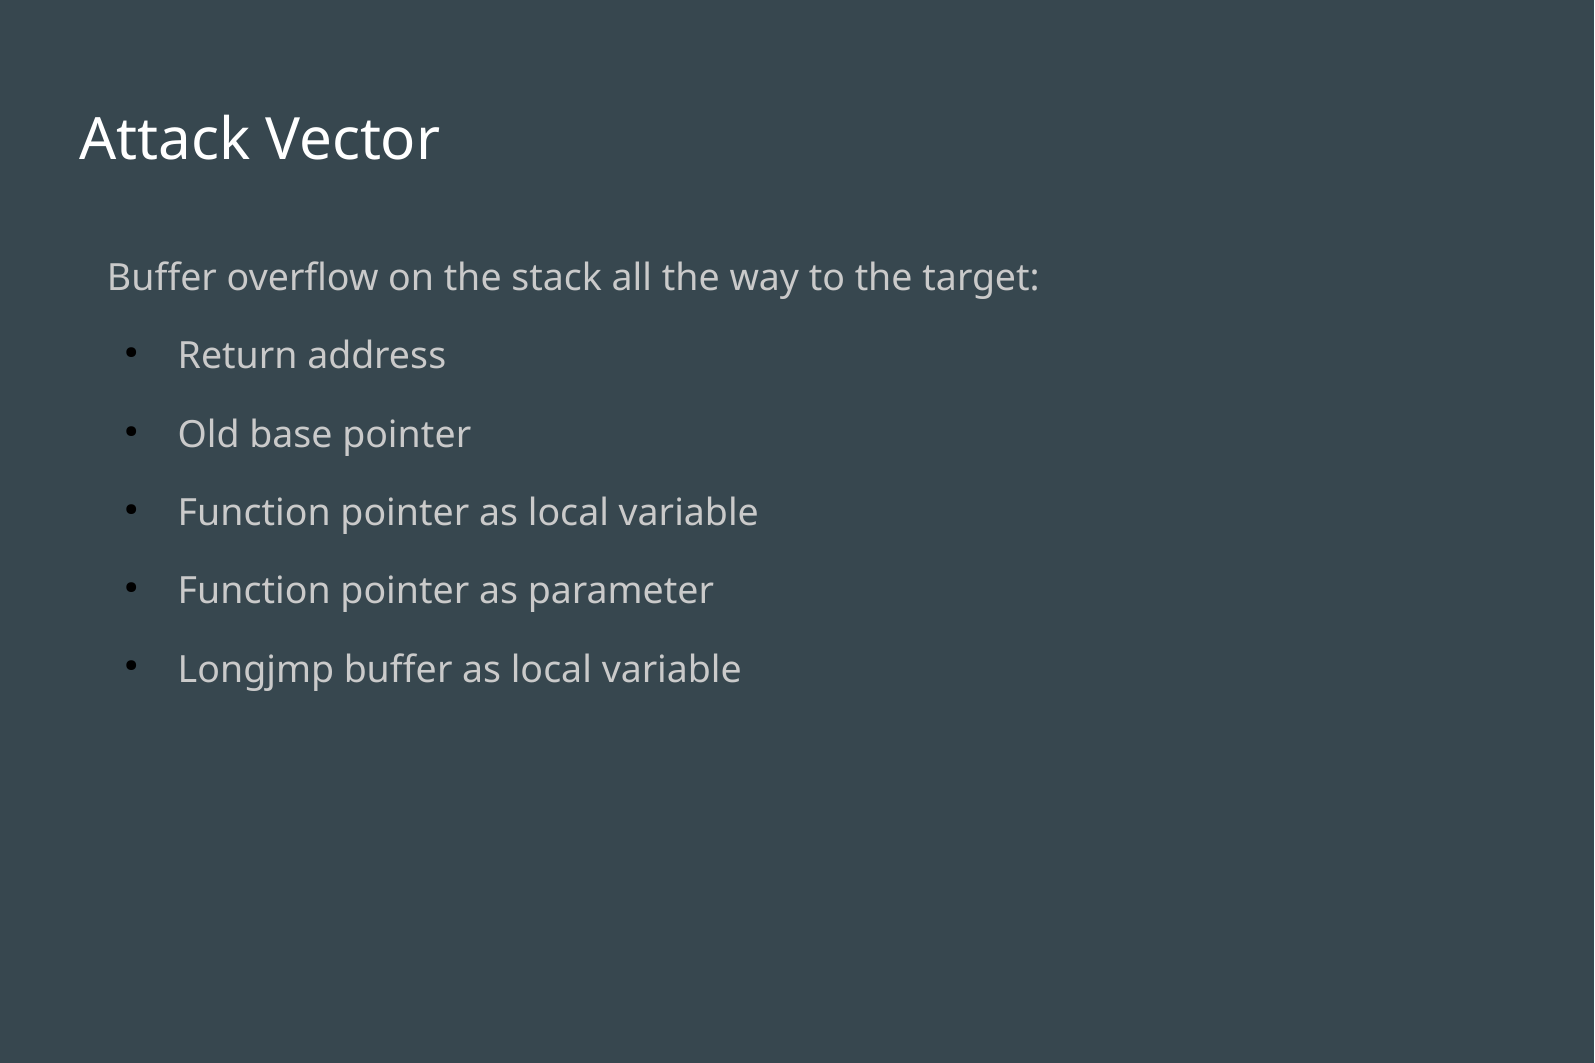

# Attack Vector
Buffer overflow on the stack all the way to the target:
Return address
Old base pointer
Function pointer as local variable
Function pointer as parameter
Longjmp buffer as local variable